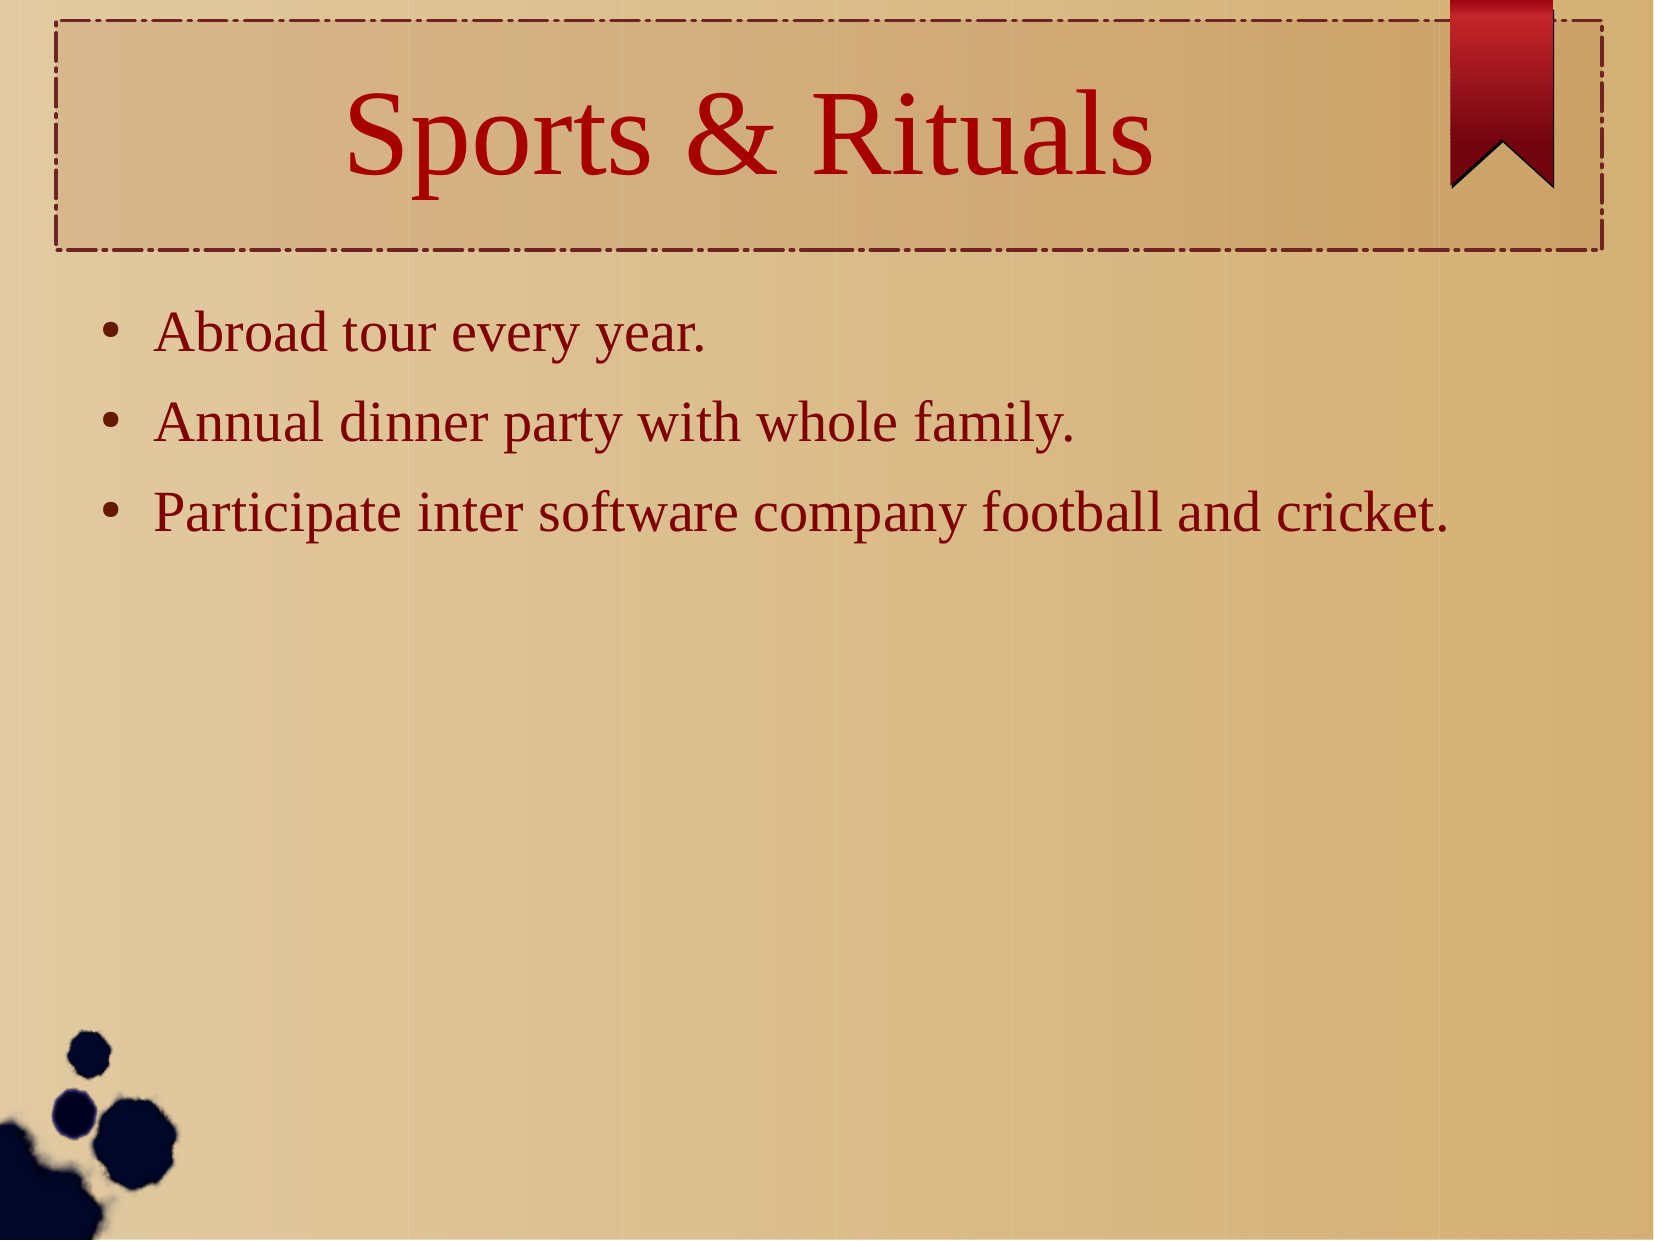

# Sports & Rituals
Abroad tour every year.
Annual dinner party with whole family.
Participate inter software company football and cricket.